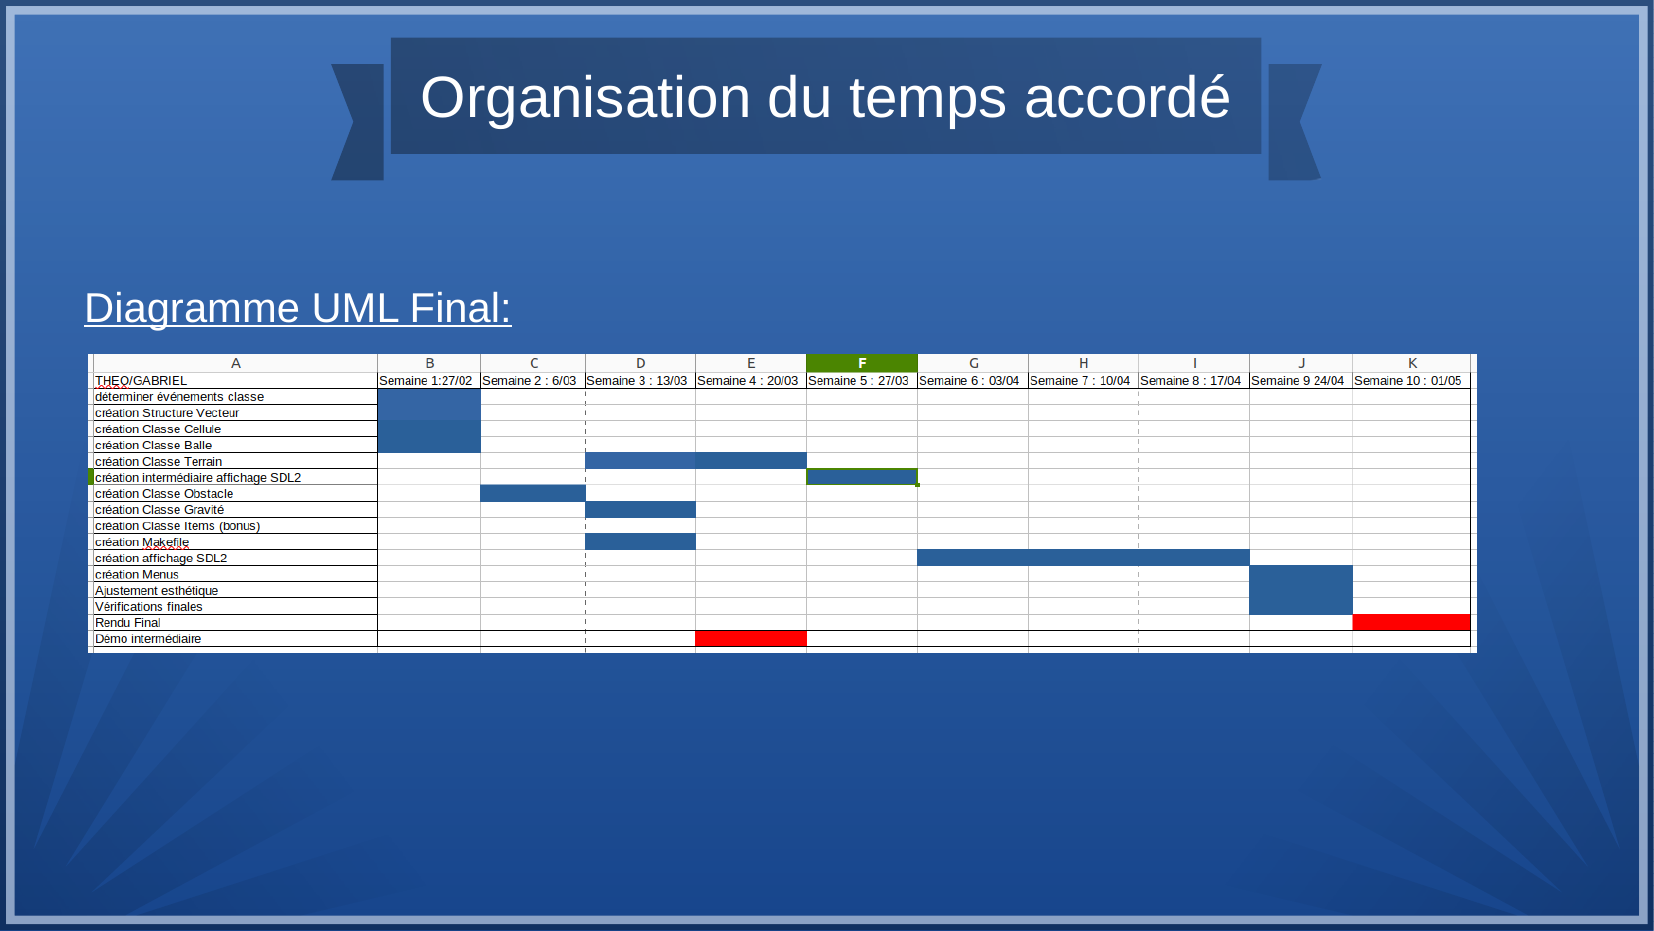

# Organisation du temps accordé
Diagramme UML Final: